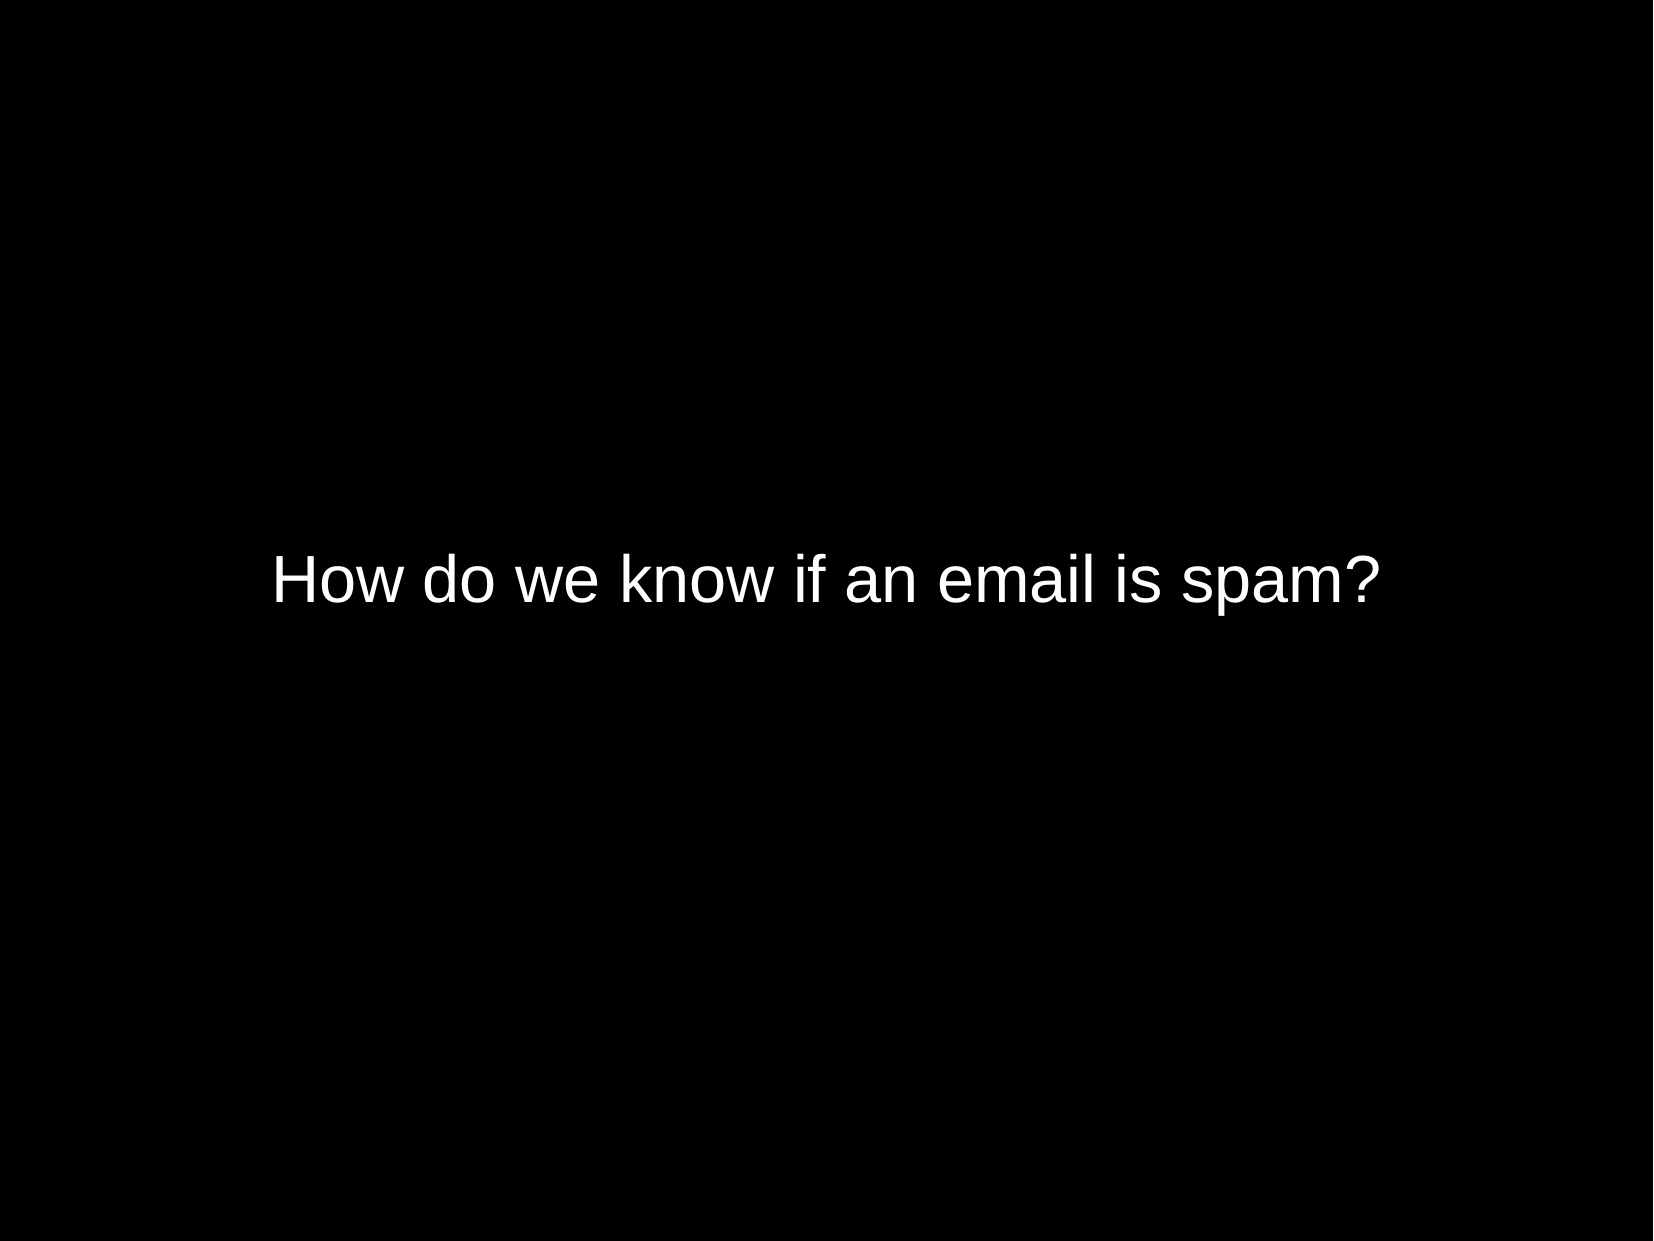

# How do we know if an email is spam?